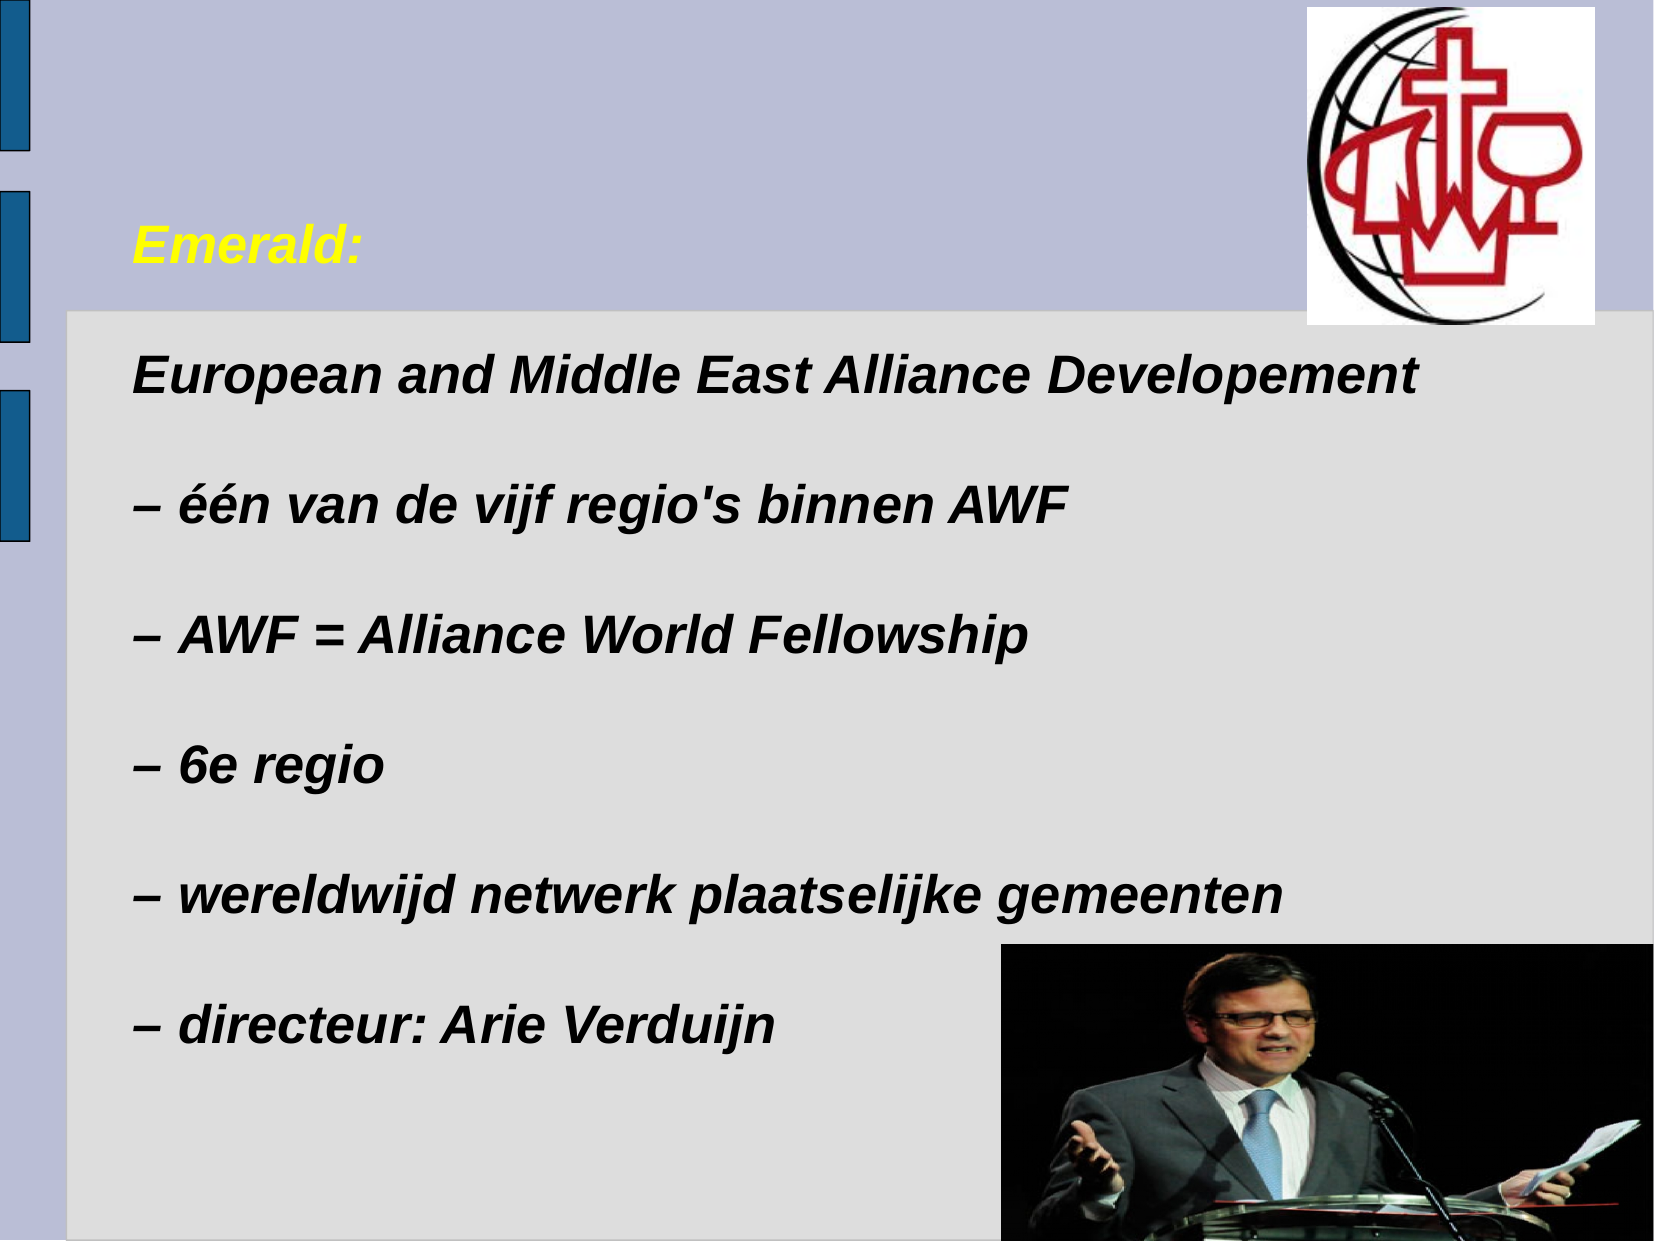

Emerald:
European and Middle East Alliance Developement
– één van de vijf regio's binnen AWF
– AWF = Alliance World Fellowship
– 6e regio
– wereldwijd netwerk plaatselijke gemeenten
– directeur: Arie Verduijn